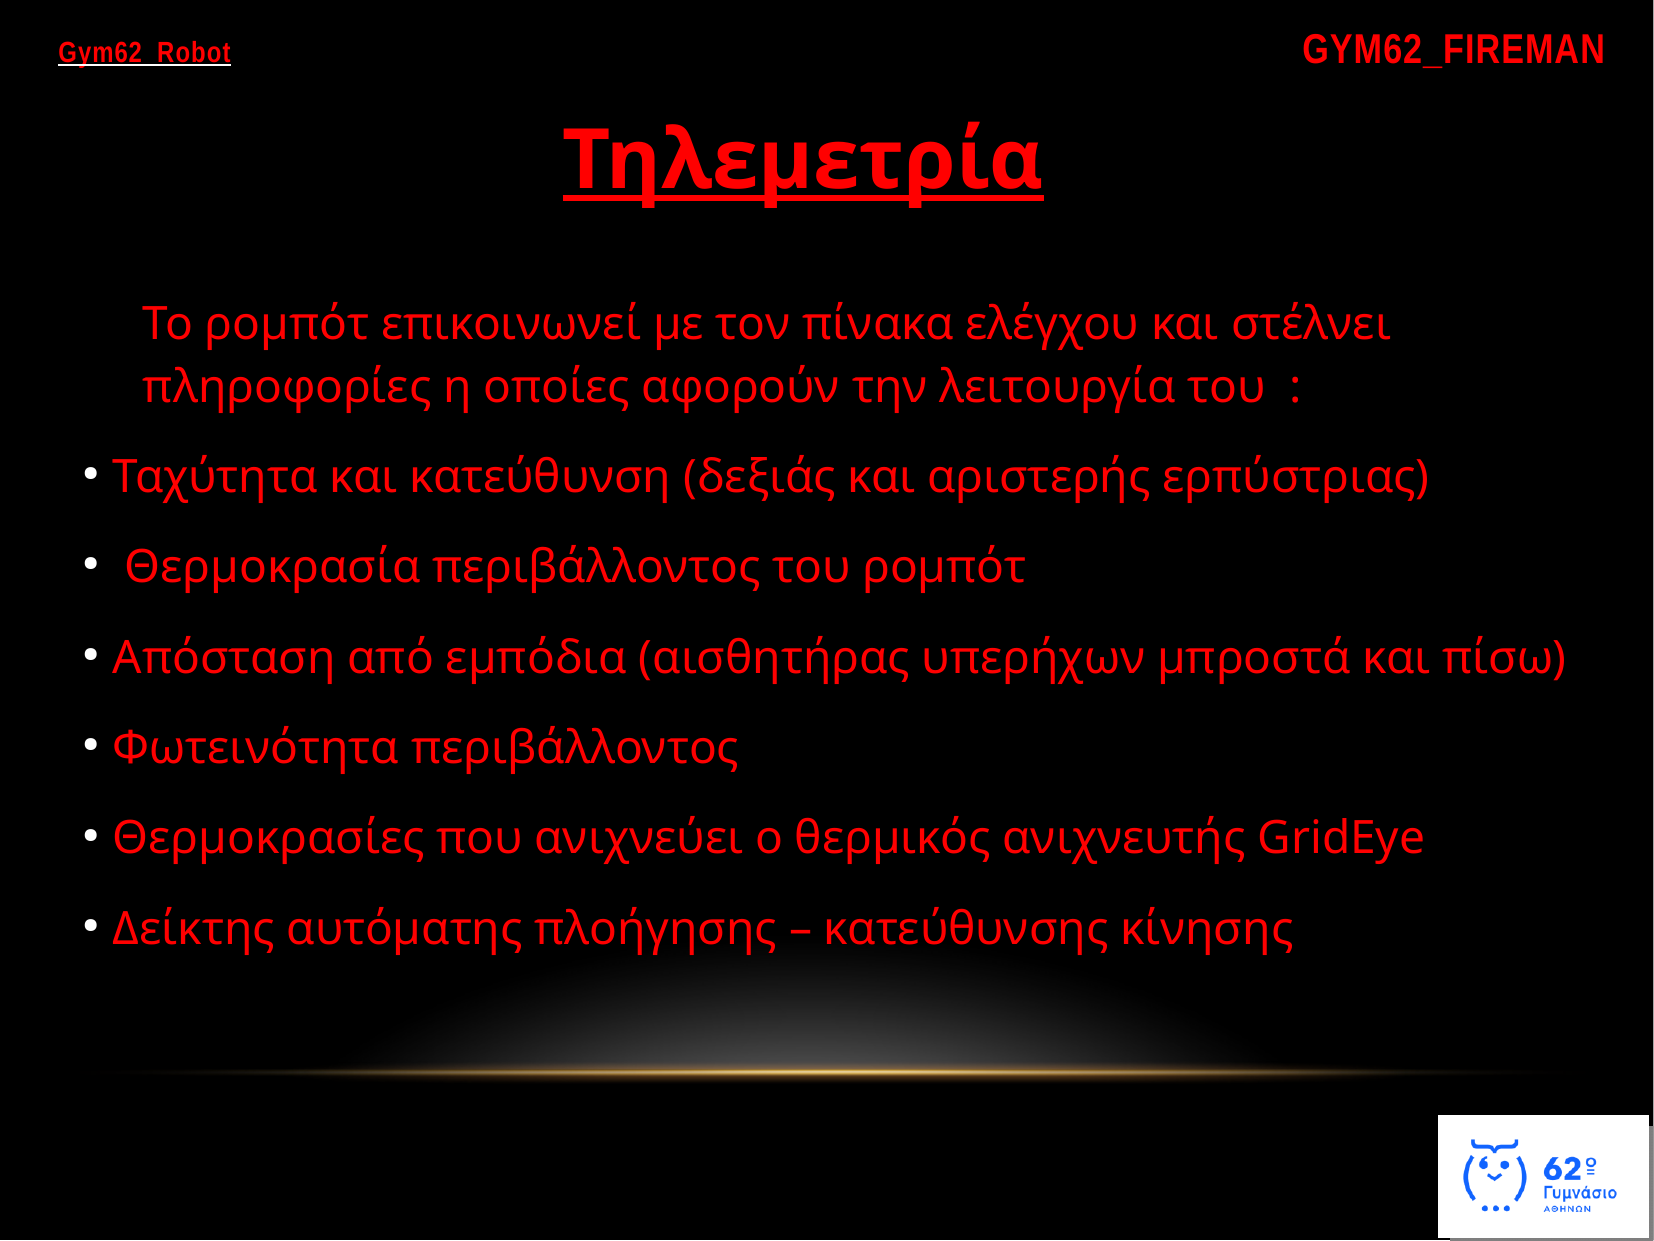

Gym62_Robot
Gym62_FireMan
# Τηλεμετρία
Το ρομπότ επικοινωνεί με τον πίνακα ελέγχου και στέλνει πληροφορίες η οποίες αφορούν την λειτουργία του :
Ταχύτητα και κατεύθυνση (δεξιάς και αριστερής ερπύστριας)
 Θερμοκρασία περιβάλλοντος του ρομπότ
Απόσταση από εμπόδια (αισθητήρας υπερήχων μπροστά και πίσω)
Φωτεινότητα περιβάλλοντος
Θερμοκρασίες που ανιχνεύει ο θερμικός ανιχνευτής GridEye
Δείκτης αυτόματης πλοήγησης – κατεύθυνσης κίνησης